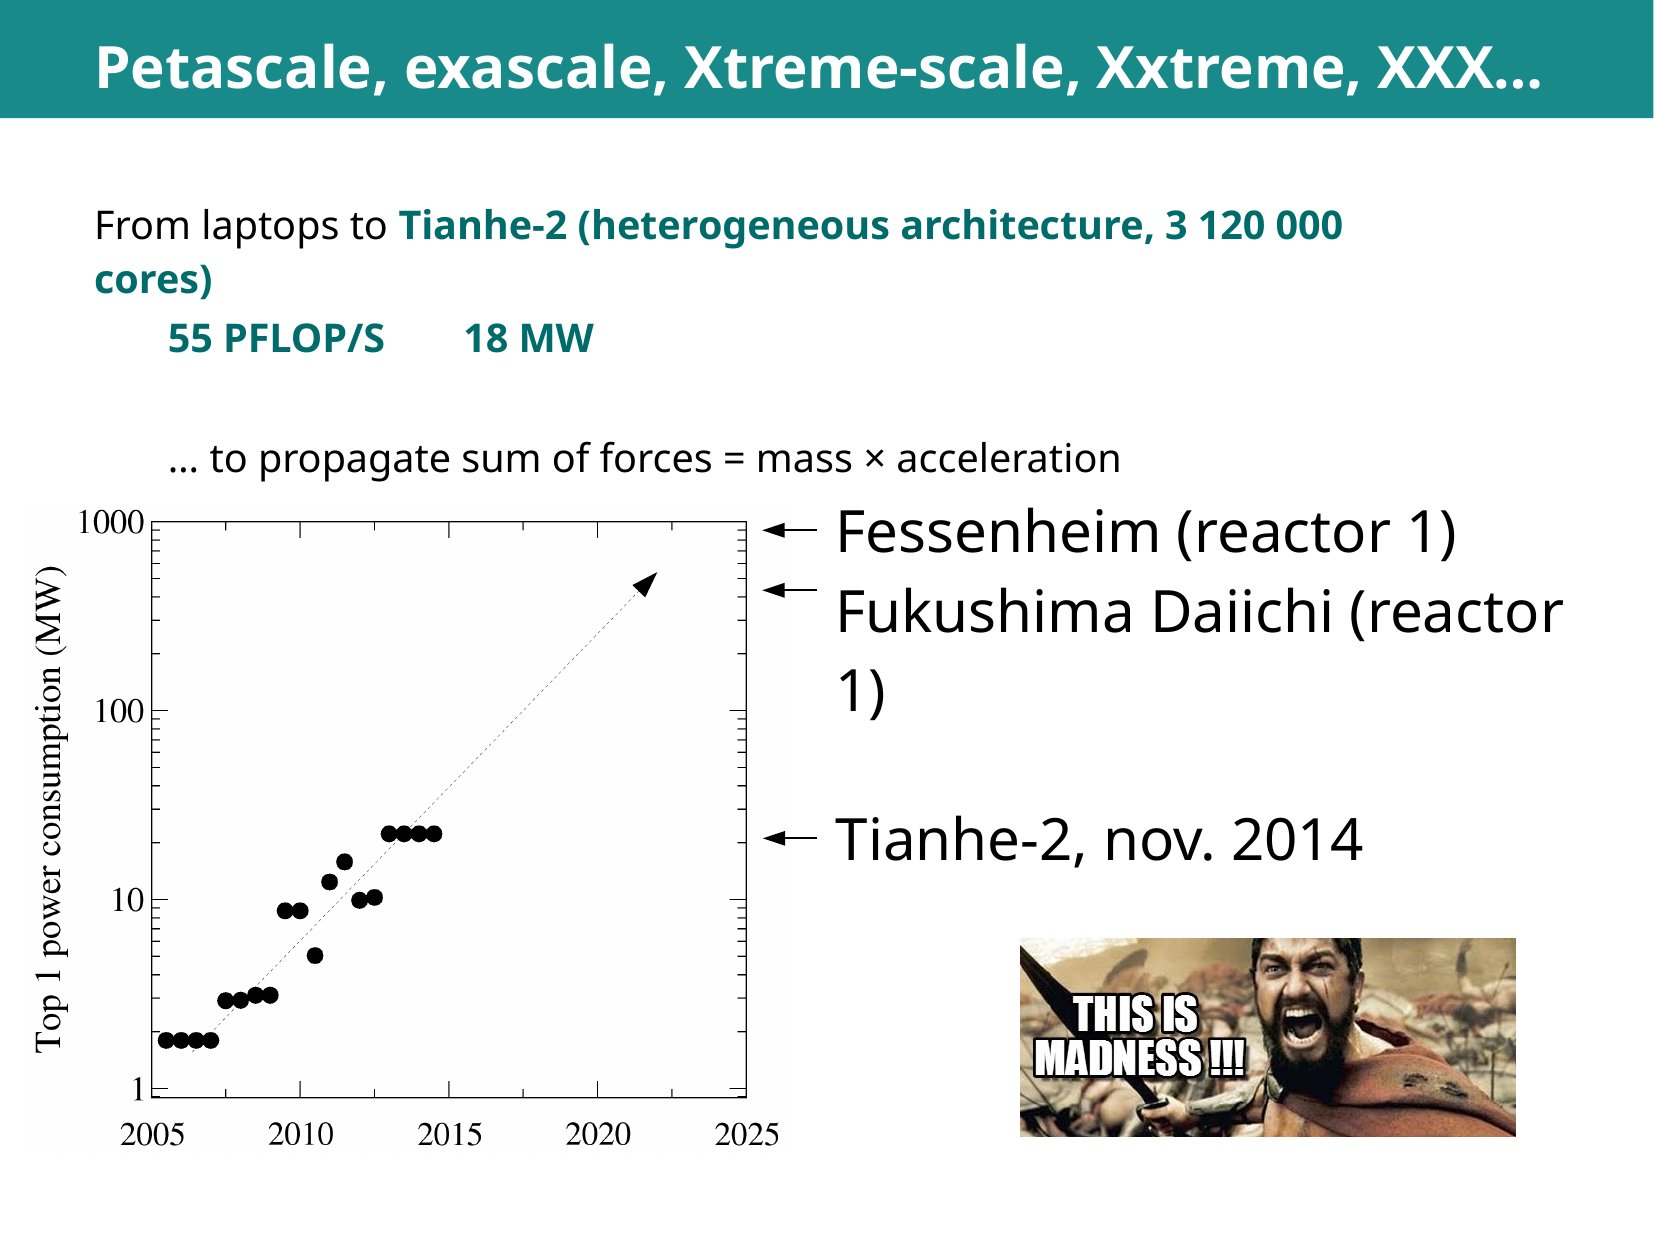

Petascale, exascale, Xtreme-scale, Xxtreme, XXX…
From laptops to Tianhe-2 (heterogeneous architecture, 3 120 000 cores)
	55 PFLOP/S		18 MW
	… to propagate sum of forces = mass × acceleration
Fessenheim (reactor 1)
Fukushima Daiichi (reactor 1)
Tianhe-2, nov. 2014